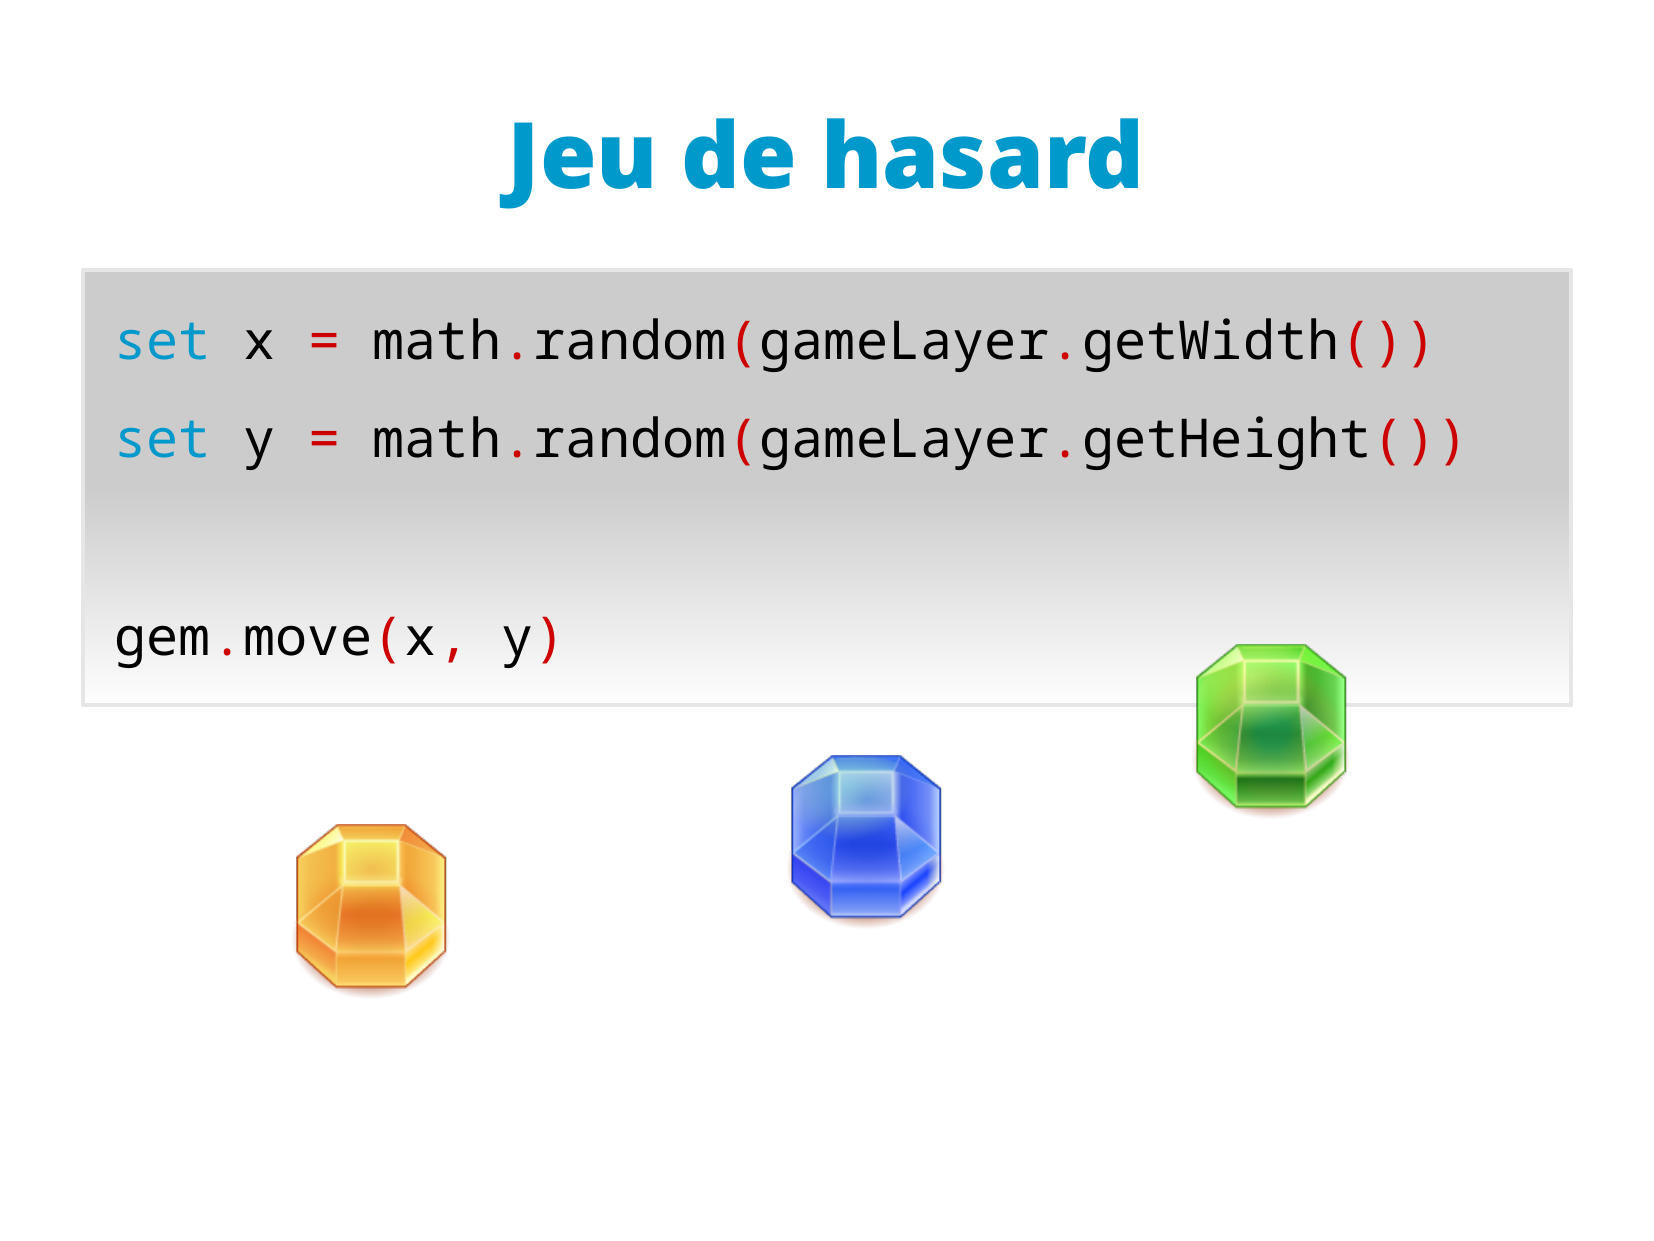

# Jeu de hasard
set x = math.random(gameLayer.getWidth())
set y = math.random(gameLayer.getHeight())
gem.move(x, y)